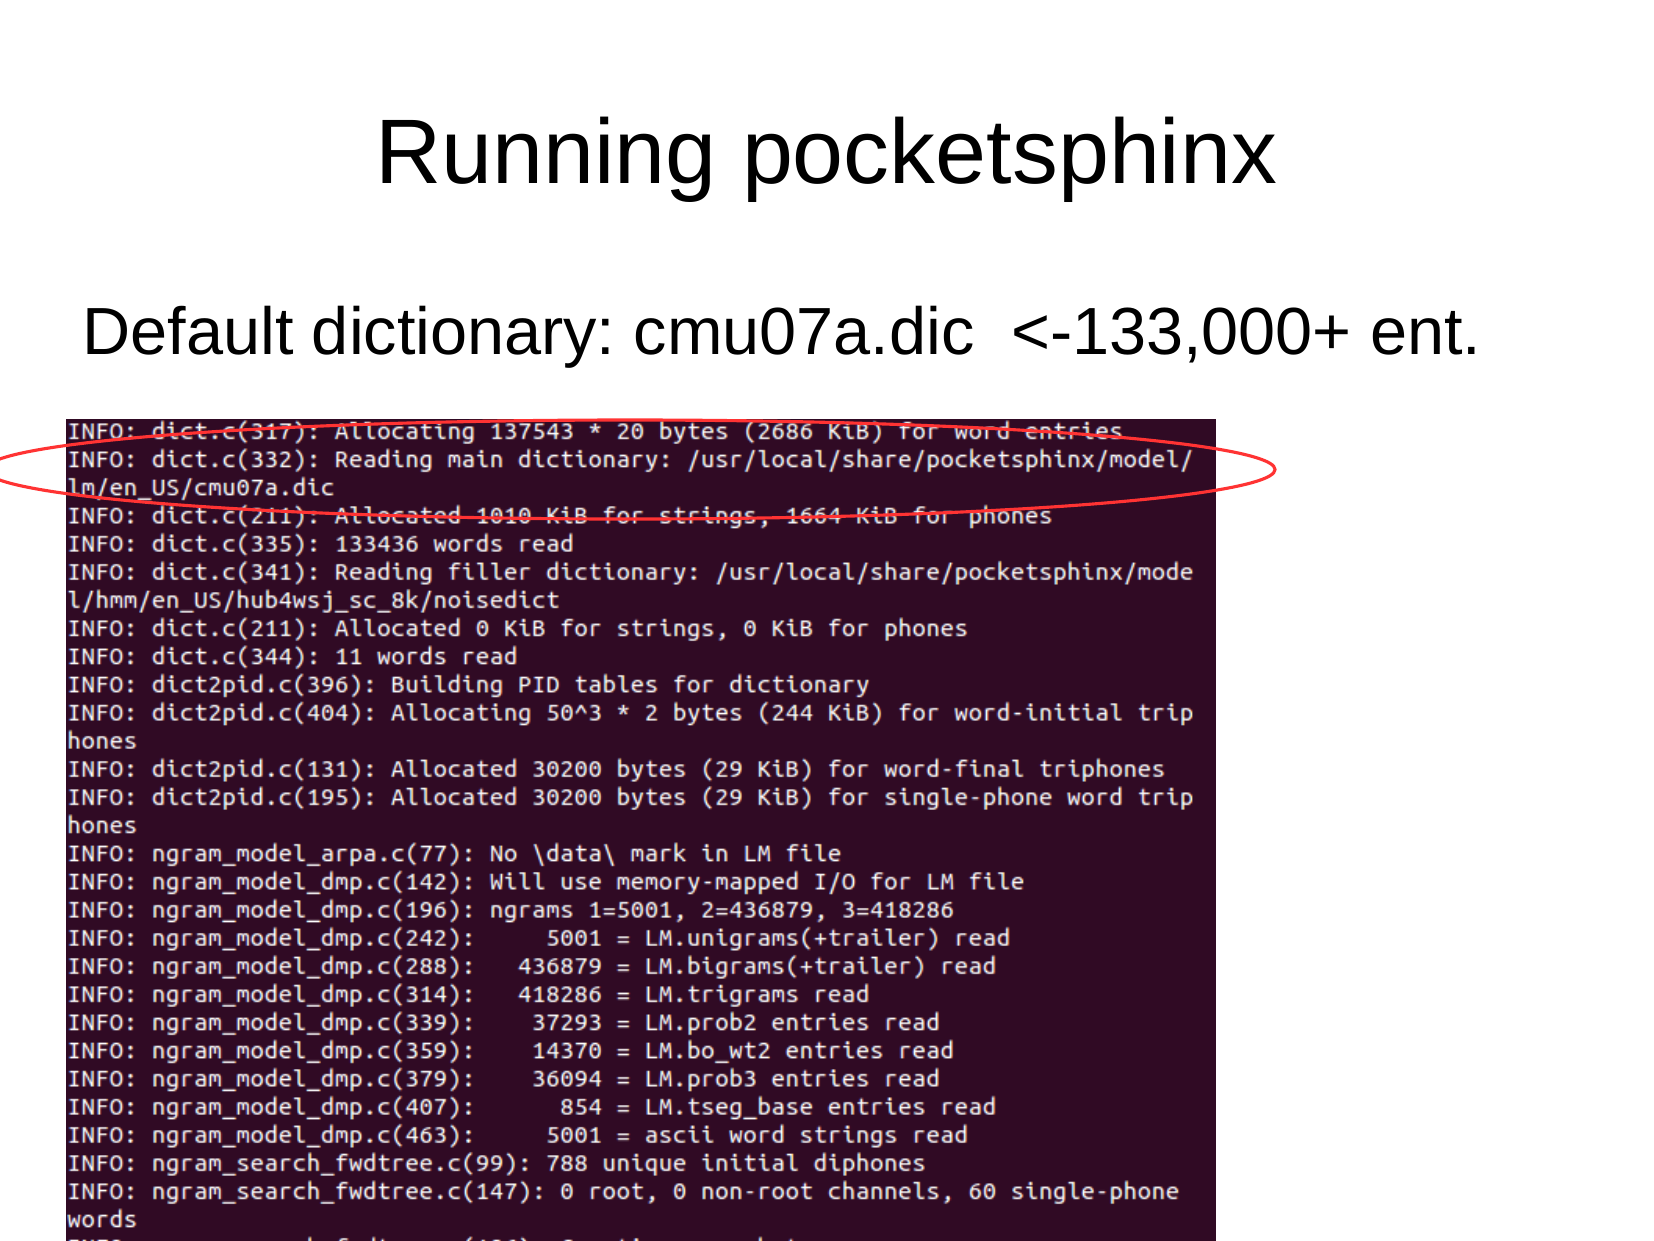

# Running pocketsphinx
Default dictionary: cmu07a.dic <-133,000+ ent.